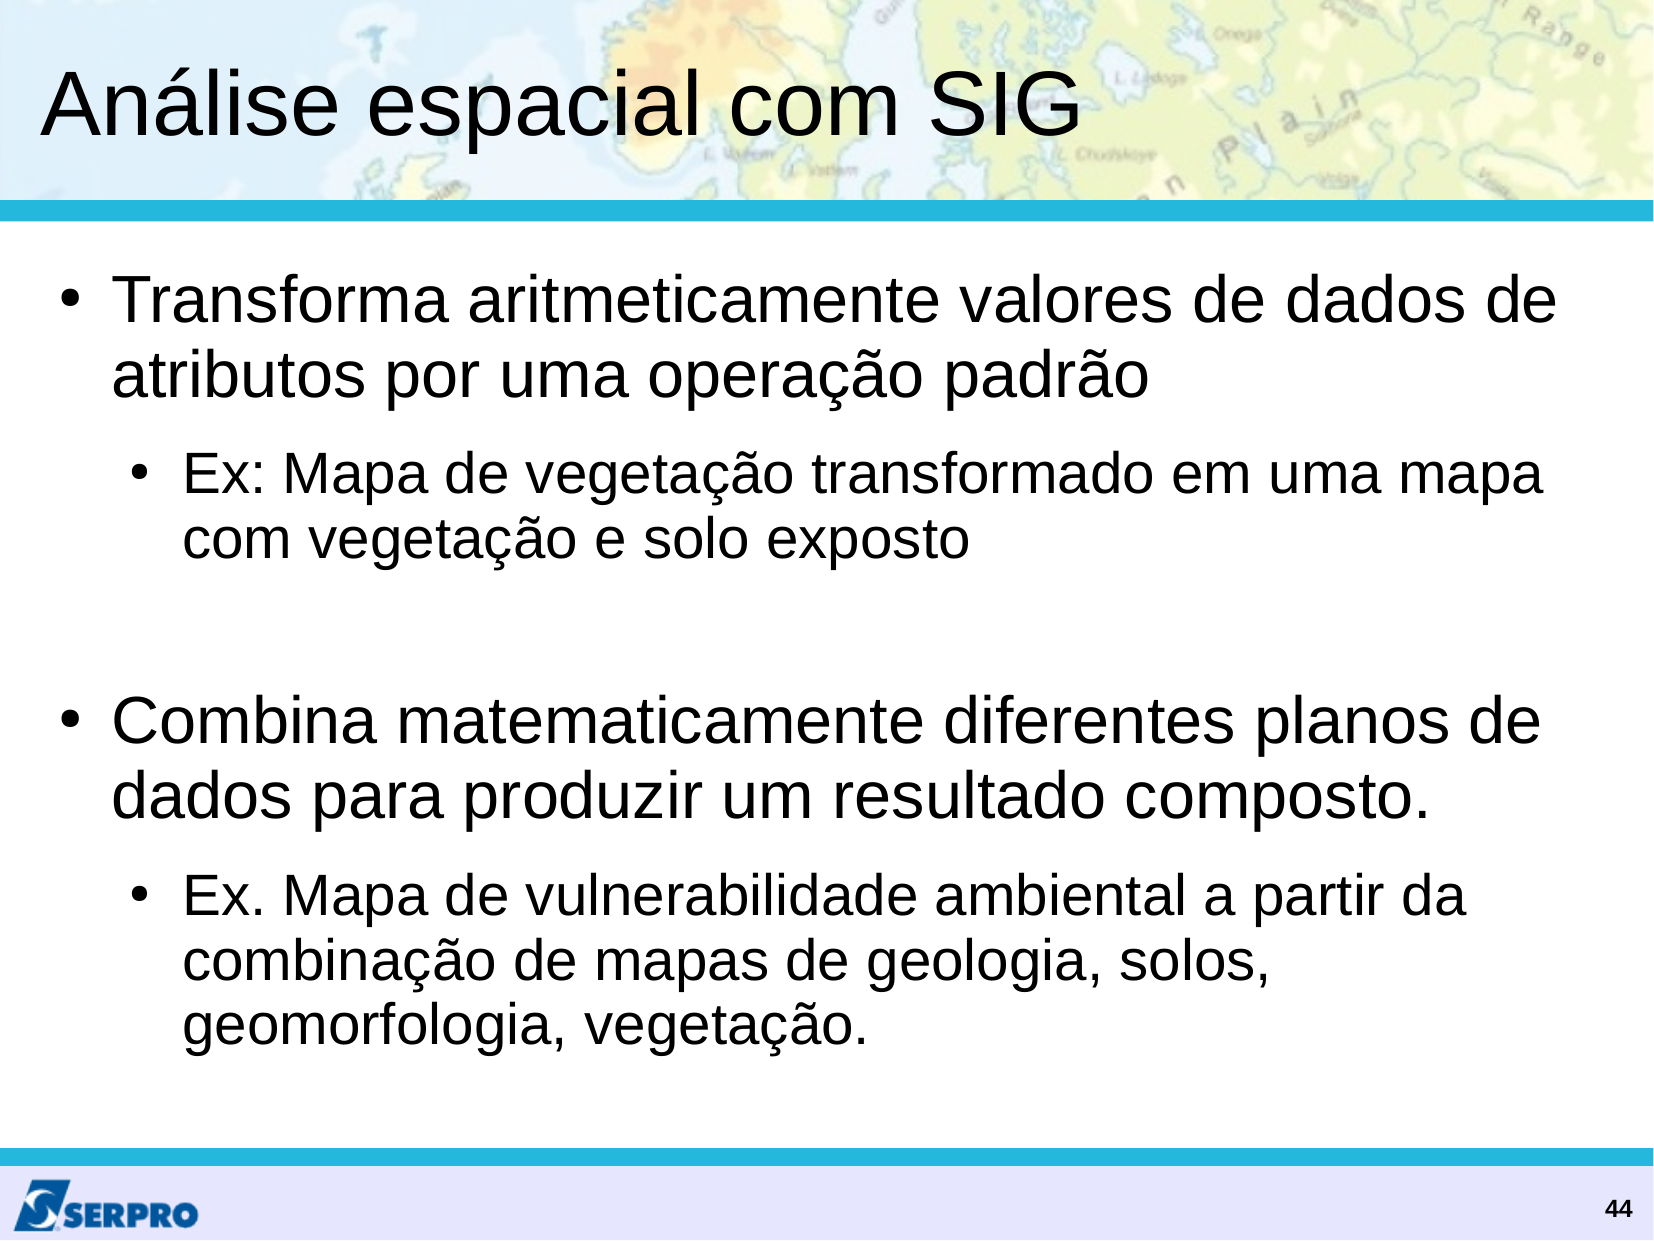

# Análise espacial com SIG
Transforma aritmeticamente valores de dados de atributos por uma operação padrão
Ex: Mapa de vegetação transformado em uma mapa com vegetação e solo exposto
Combina matematicamente diferentes planos de dados para produzir um resultado composto.
Ex. Mapa de vulnerabilidade ambiental a partir da combinação de mapas de geologia, solos, geomorfologia, vegetação.
44